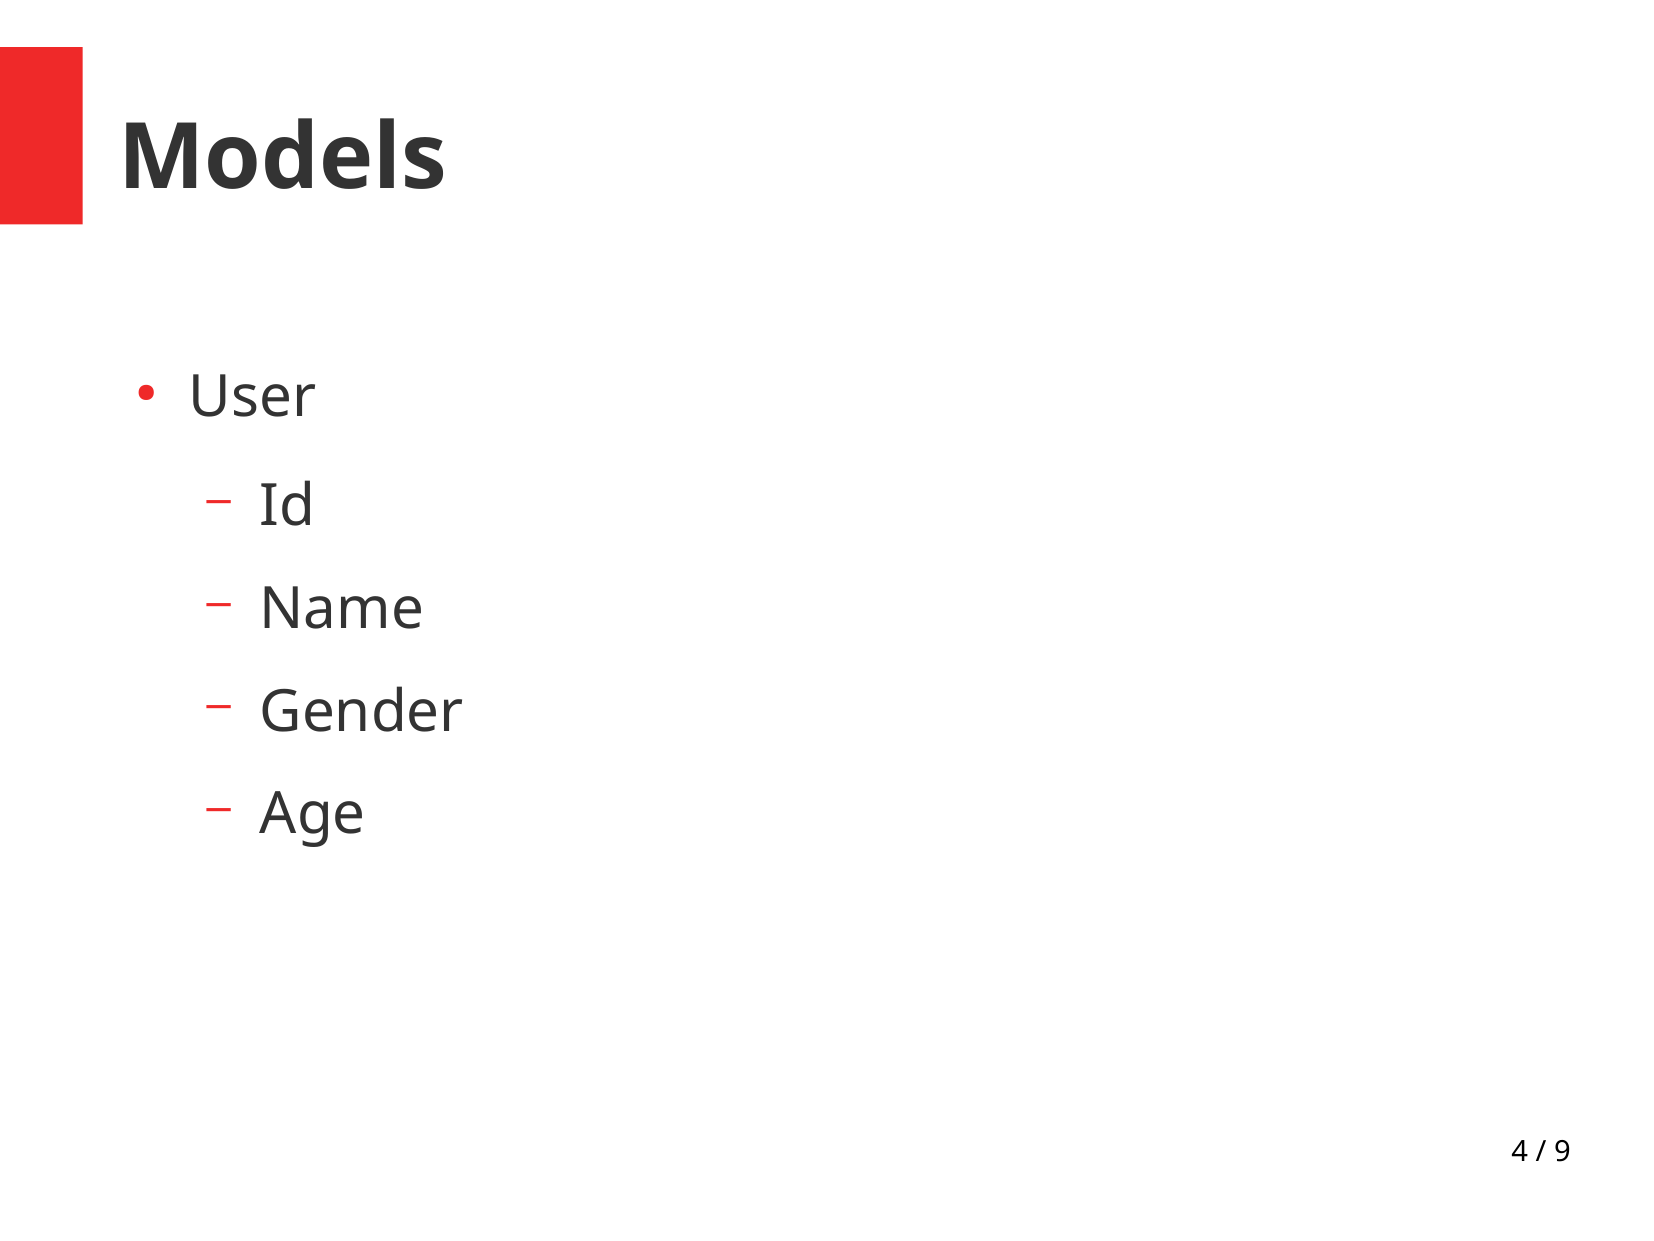

# Models
User
Id
Name
Gender
Age
4